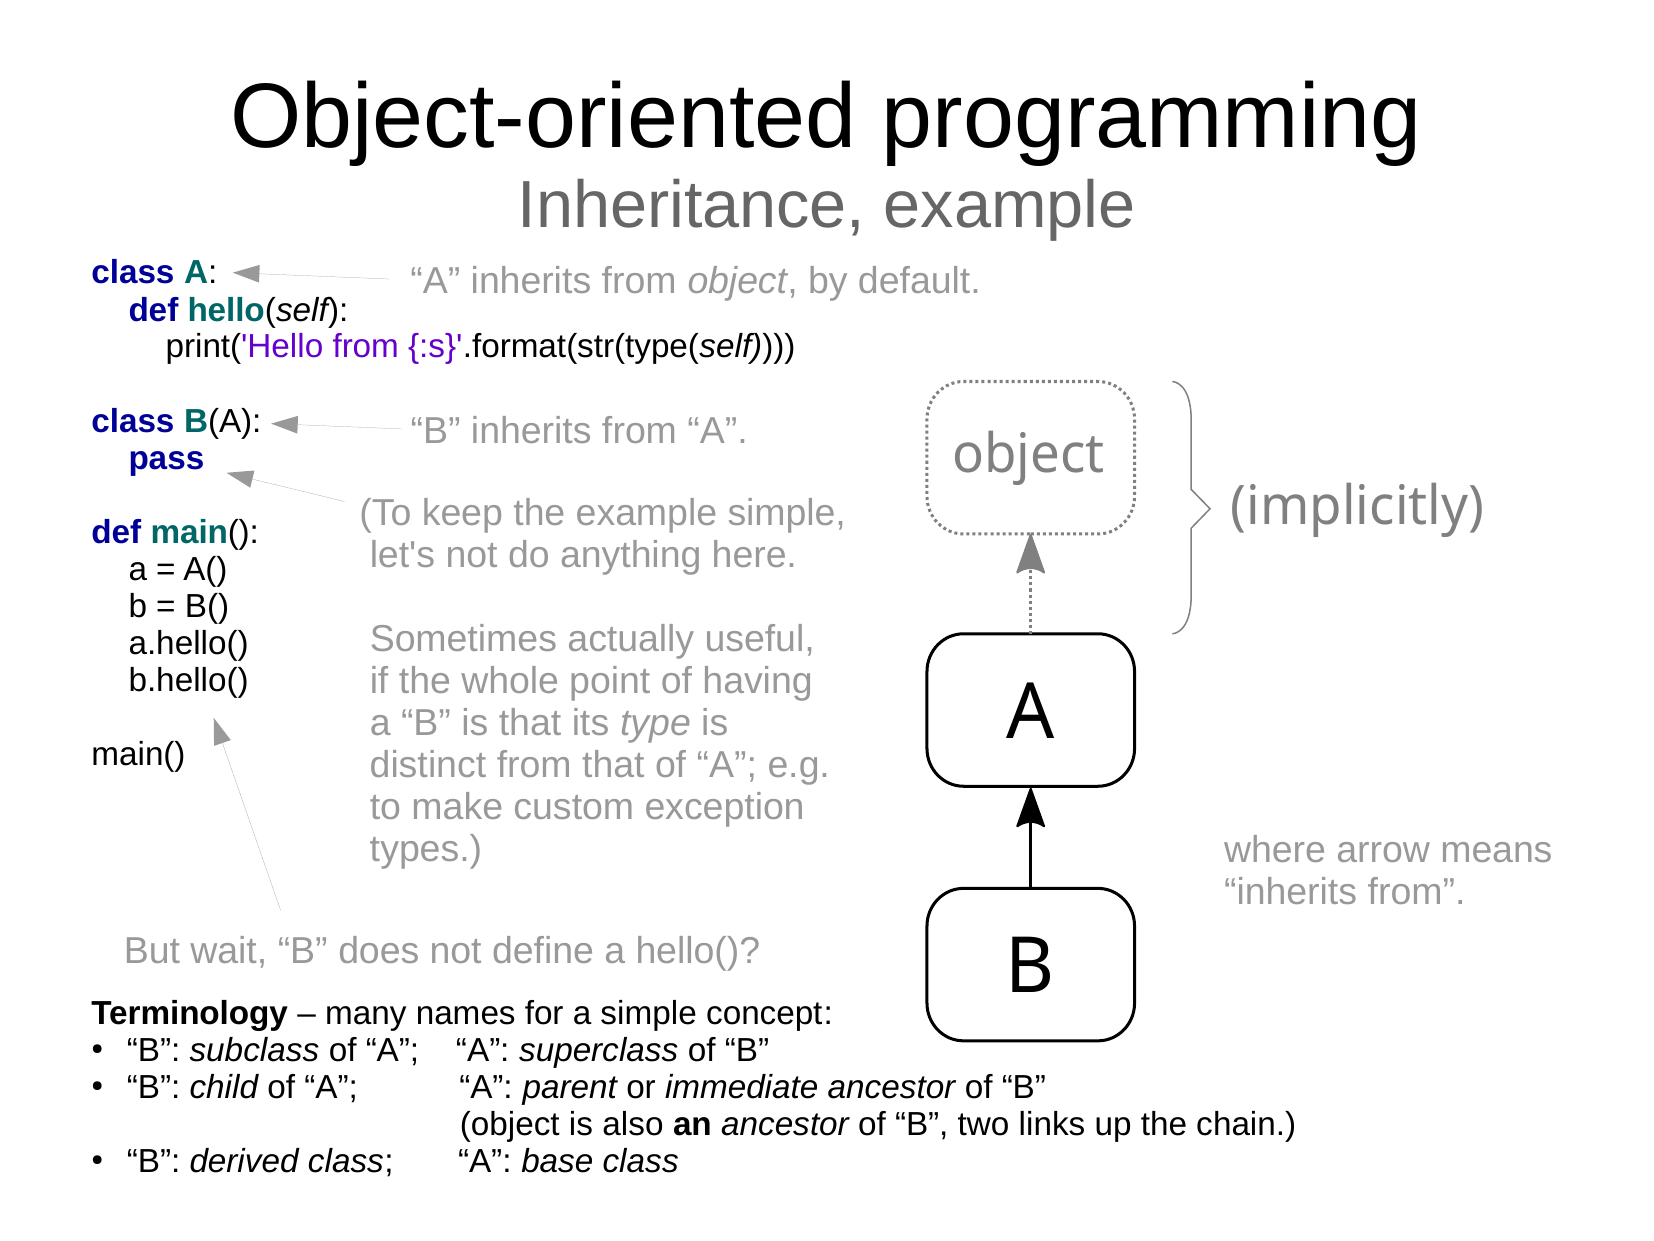

# Object-oriented programming Inheritance, example
class A:
 def hello(self):
 print('Hello from {:s}'.format(str(type(self))))
class B(A):
 pass
def main():
 a = A()
 b = B()
 a.hello()
 b.hello()
main()
Terminology – many names for a simple concept:
“B”: subclass of “A”; “A”: superclass of “B”
“B”: child of “A”; “A”: parent or immediate ancestor of “B”
 (object is also an ancestor of “B”, two links up the chain.)
“B”: derived class; “A”: base class
“A” inherits from object, by default.
“B” inherits from “A”.
(To keep the example simple,
 let's not do anything here.
 Sometimes actually useful,
 if the whole point of having
 a “B” is that its type is
 distinct from that of “A”; e.g.
 to make custom exception
 types.)
where arrow means
“inherits from”.
But wait, “B” does not define a hello()?